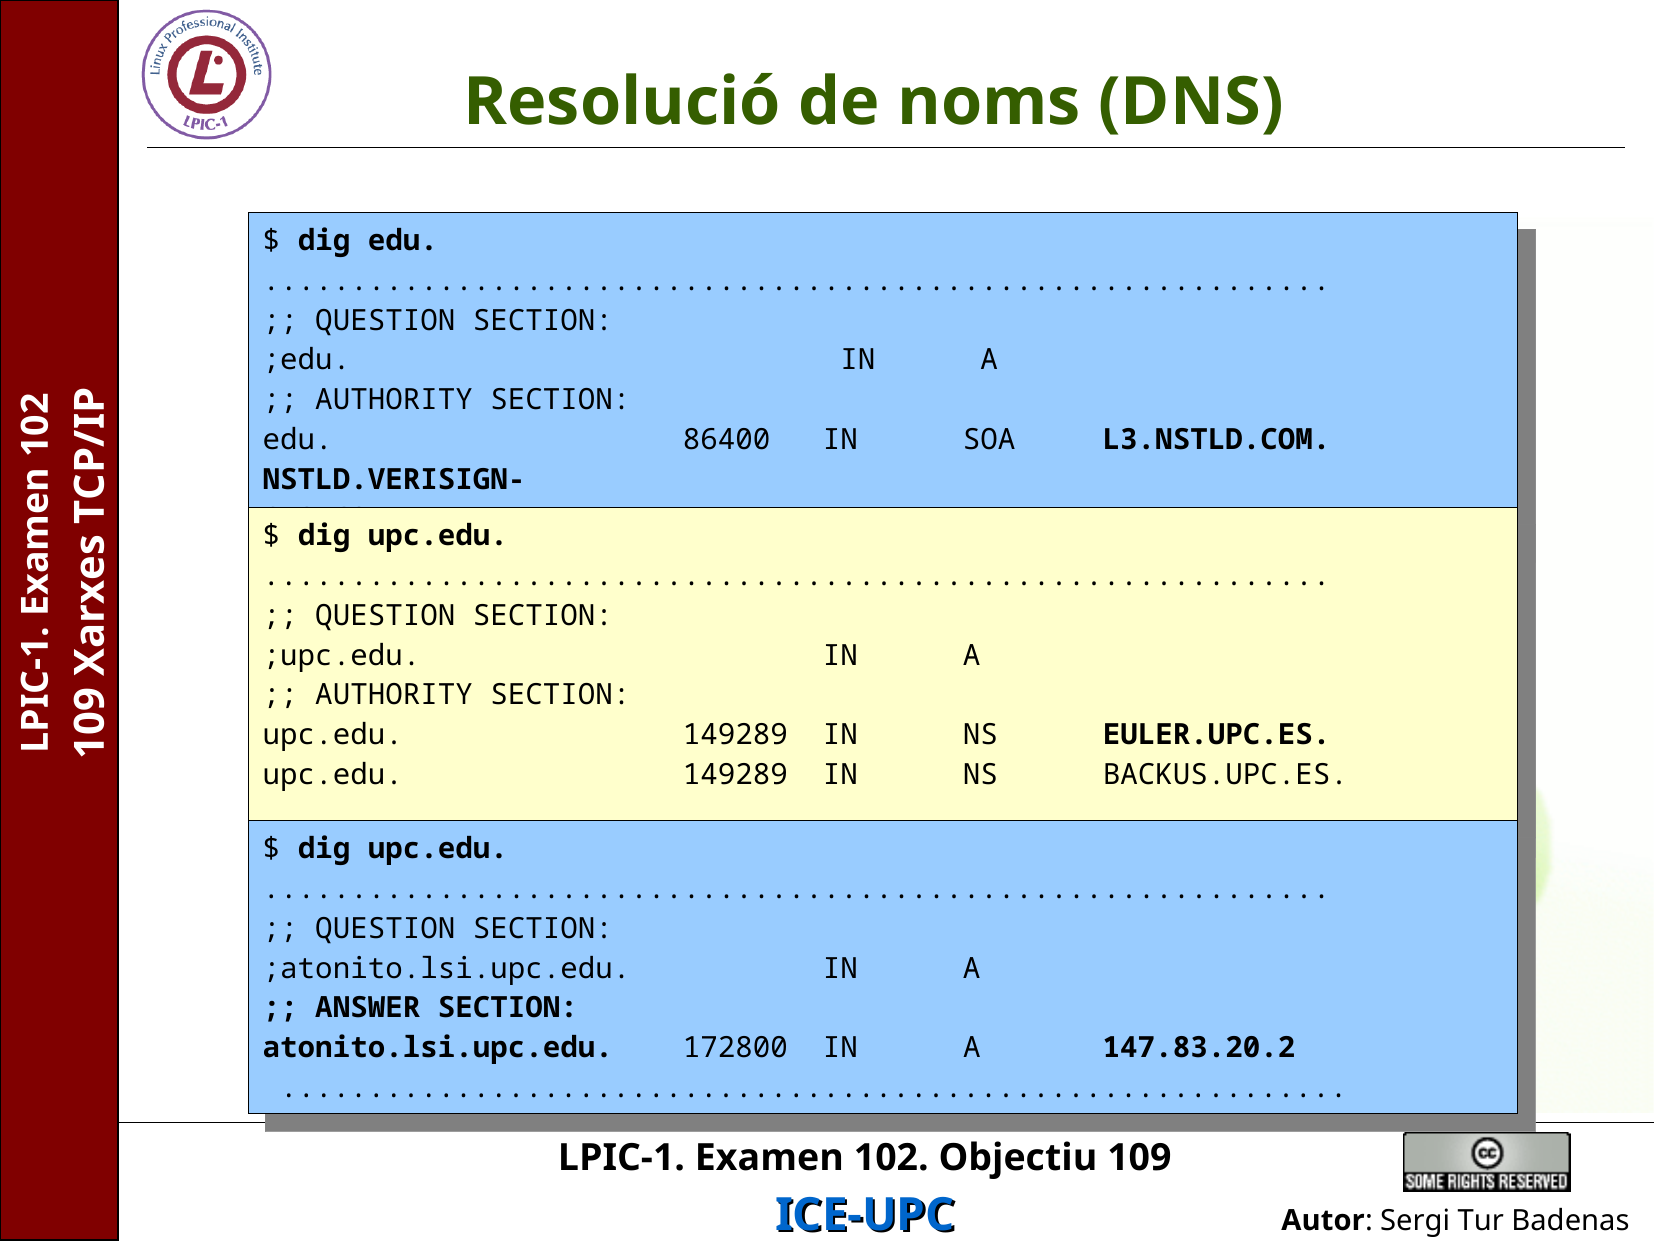

# Resolució de noms (DNS)
$ dig edu.
.............................................................
;; QUESTION SECTION:
;edu. IN A
;; AUTHORITY SECTION:
edu. 86400 IN SOA L3.NSTLD.COM. NSTLD.VERISIGN-GRS.COM. .............................................................
$ dig upc.edu.
.............................................................
;; QUESTION SECTION:
;upc.edu. IN A
;; AUTHORITY SECTION:
upc.edu. 149289 IN NS EULER.UPC.ES.
upc.edu. 149289 IN NS BACKUS.UPC.ES.
 .............................................................
$ dig upc.edu.
.............................................................
;; QUESTION SECTION:
;atonito.lsi.upc.edu. IN A
;; ANSWER SECTION:
atonito.lsi.upc.edu. 172800 IN A 147.83.20.2
 .............................................................